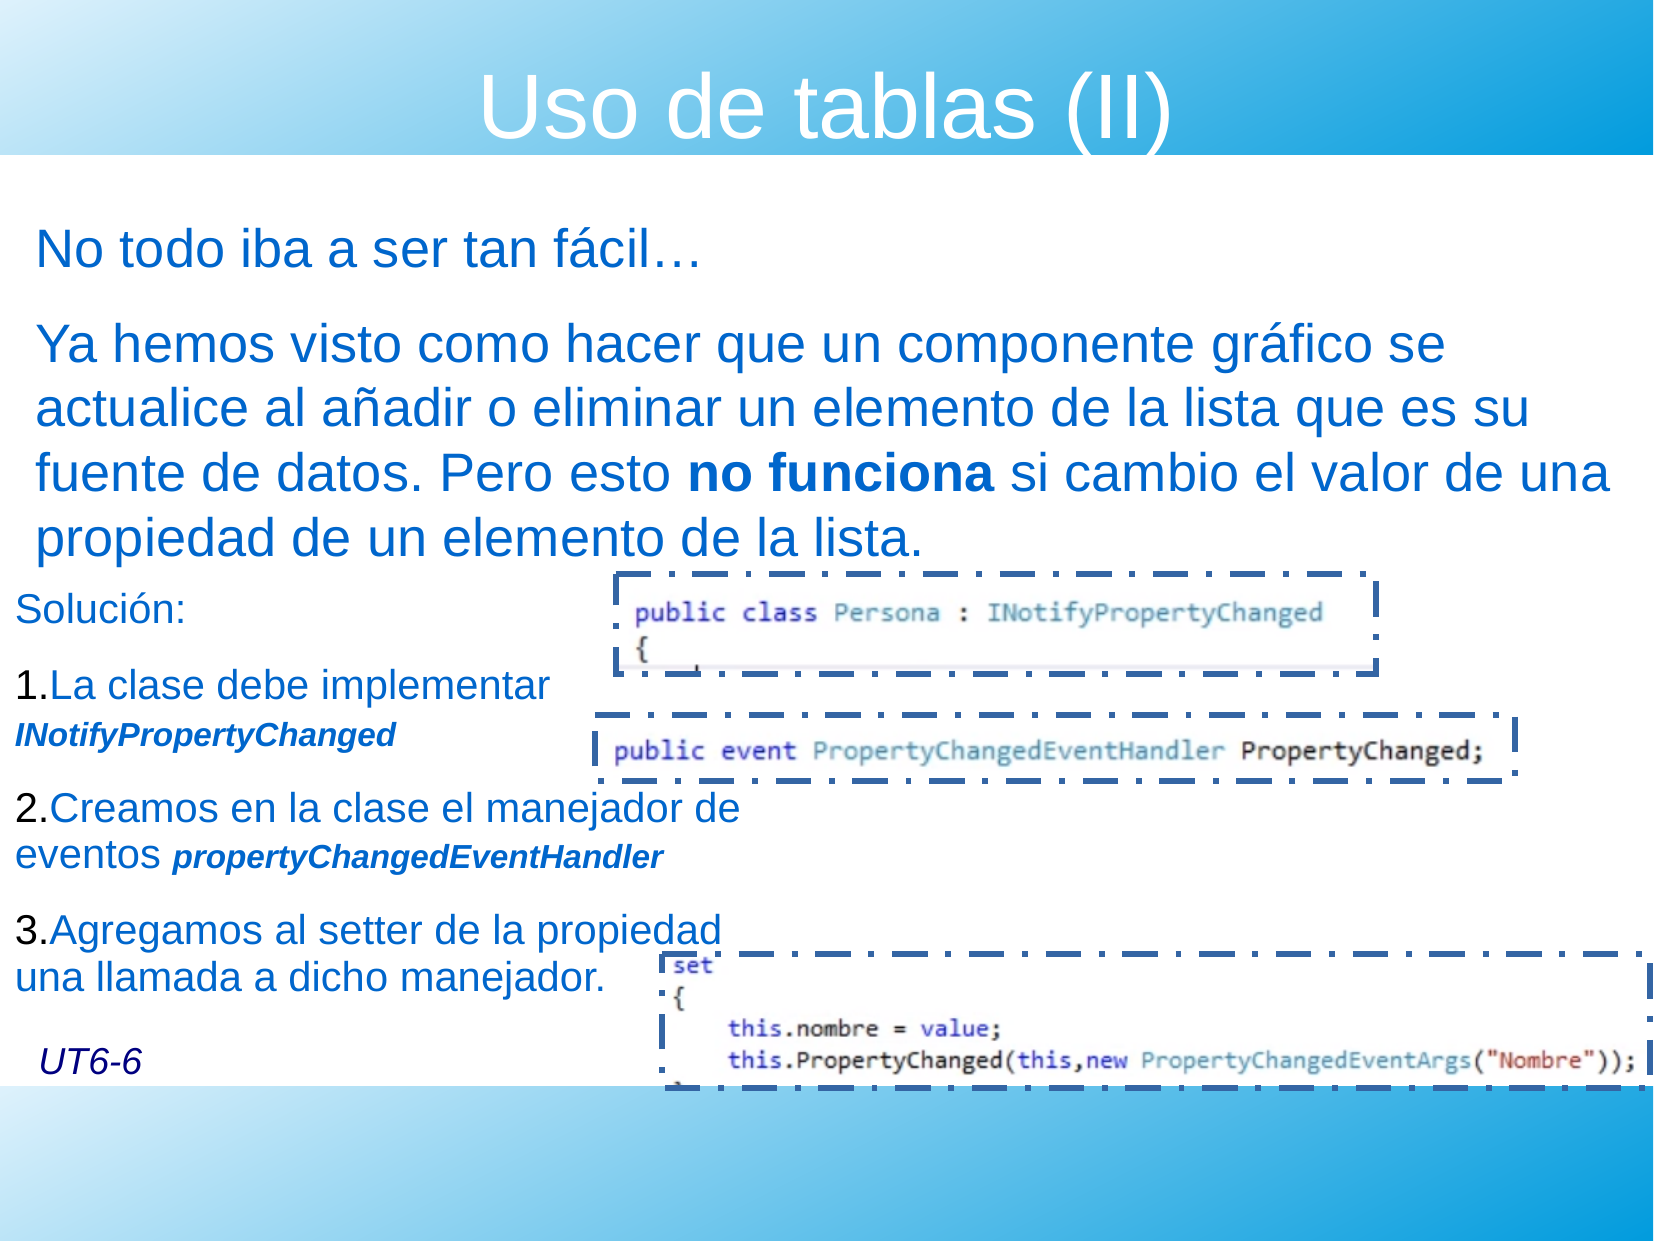

# Uso de tablas (II)
No todo iba a ser tan fácil…
Ya hemos visto como hacer que un componente gráfico se actualice al añadir o eliminar un elemento de la lista que es su fuente de datos. Pero esto no funciona si cambio el valor de una propiedad de un elemento de la lista.
Solución:
La clase debe implementar INotifyPropertyChanged
Creamos en la clase el manejador de eventos propertyChangedEventHandler
Agregamos al setter de la propiedad una llamada a dicho manejador.
UT6-6